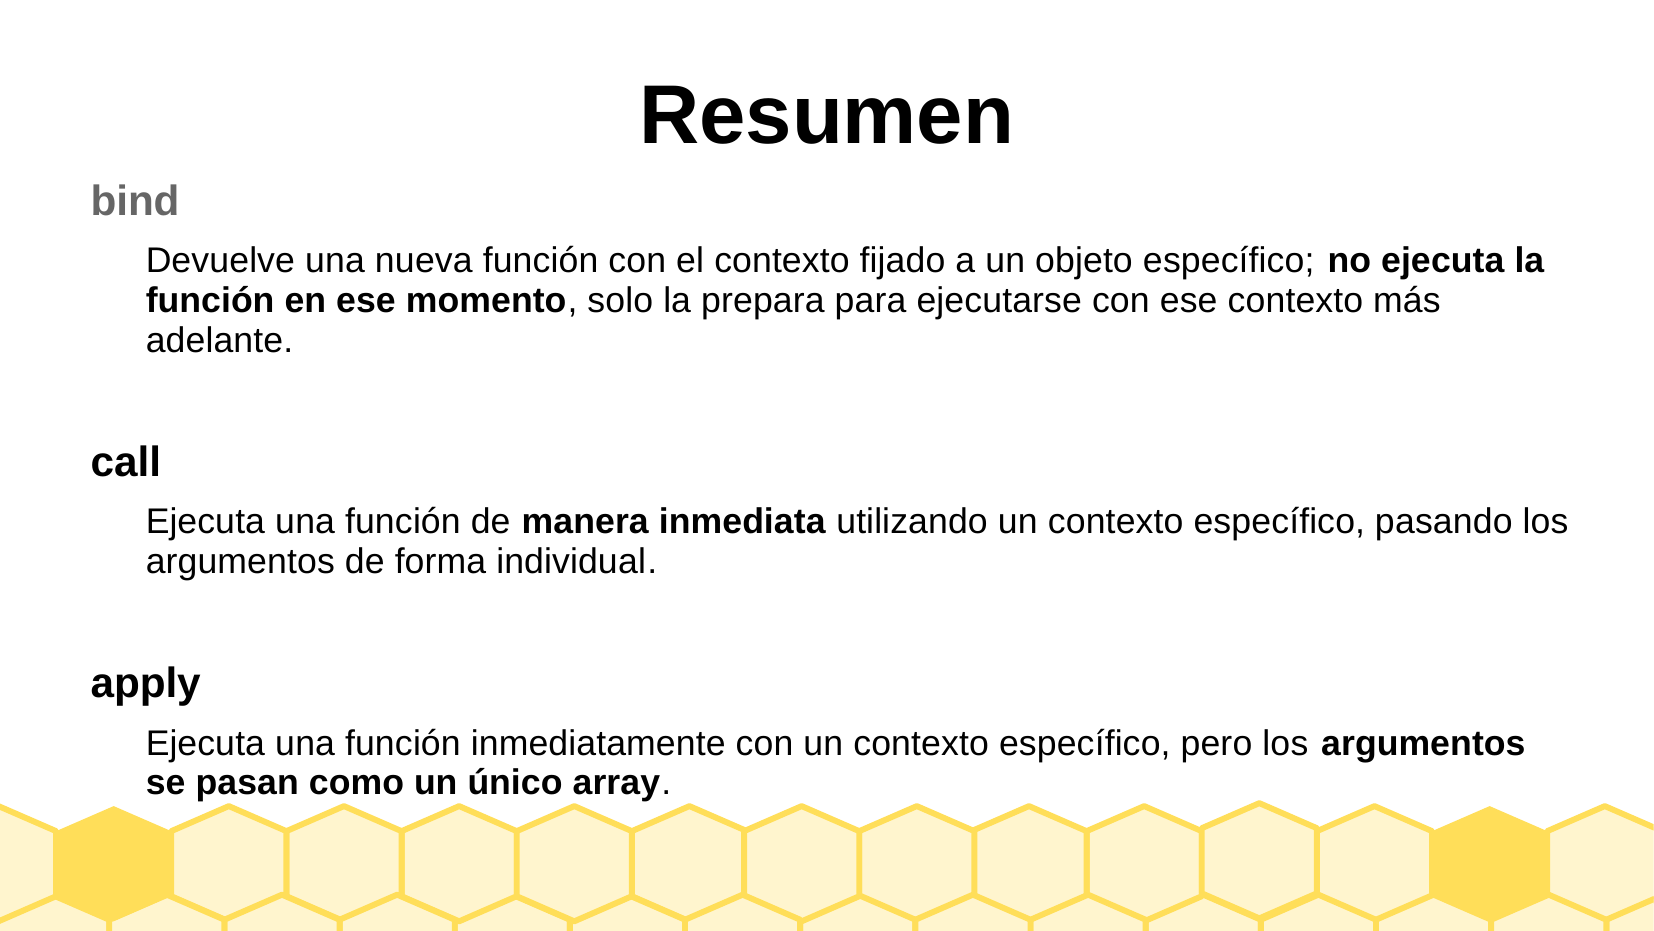

# Resumen
bind
Devuelve una nueva función con el contexto fijado a un objeto específico; no ejecuta la función en ese momento, solo la prepara para ejecutarse con ese contexto más adelante.
call
Ejecuta una función de manera inmediata utilizando un contexto específico, pasando los argumentos de forma individual.
apply
Ejecuta una función inmediatamente con un contexto específico, pero los argumentos se pasan como un único array.